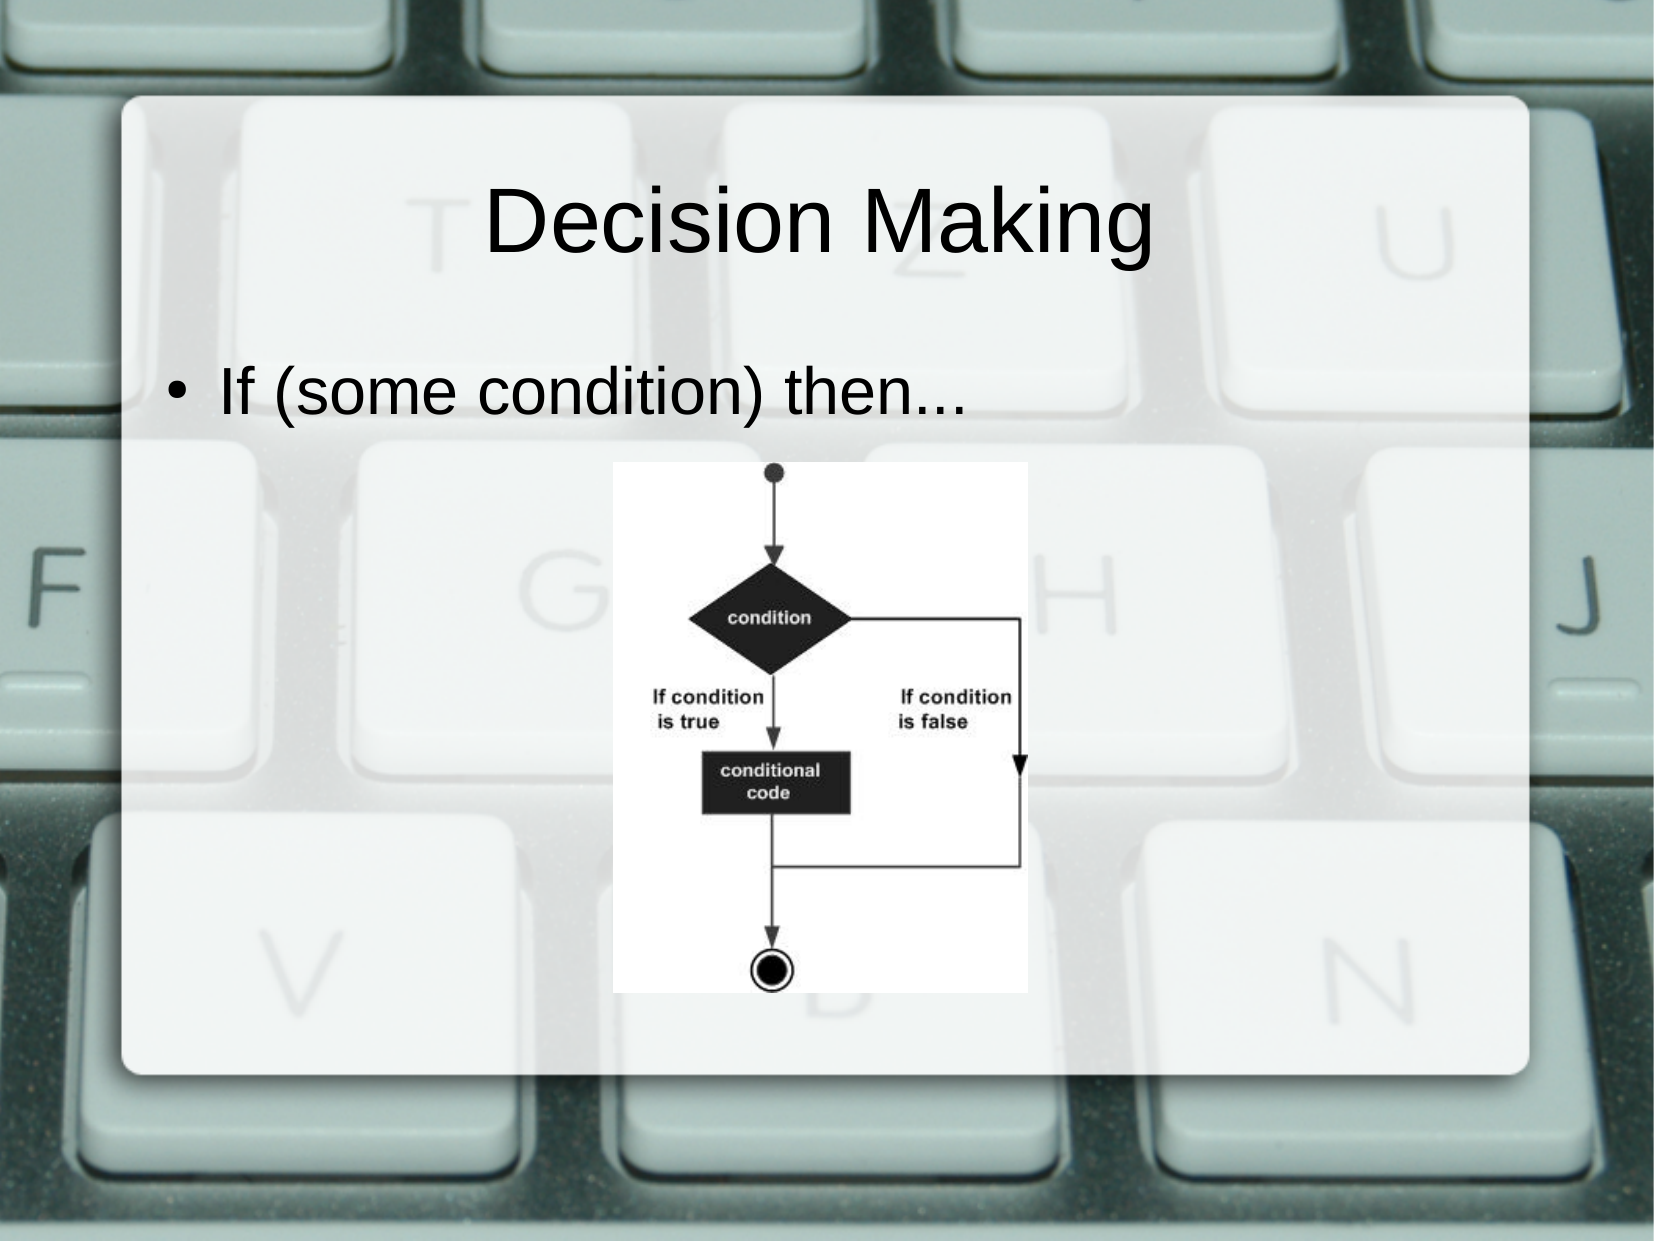

# Decision Making
If (some condition) then...